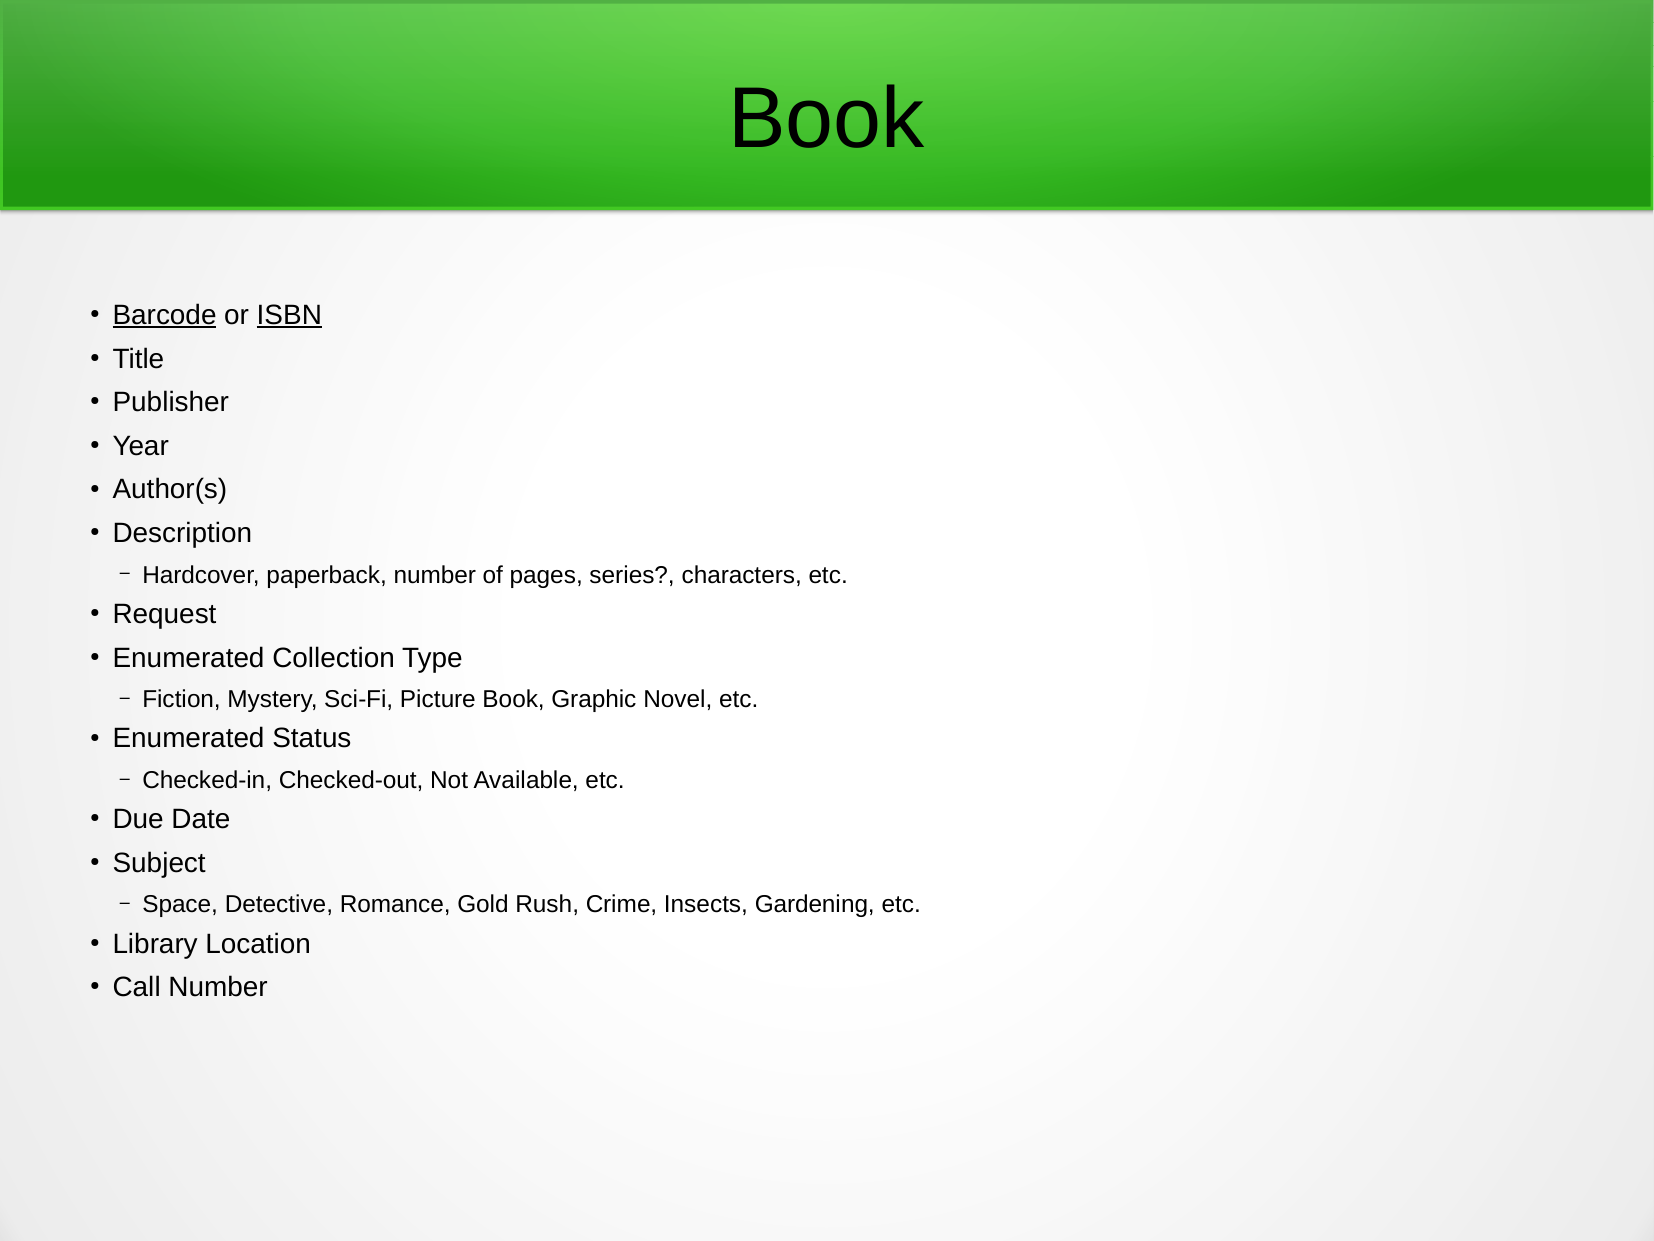

# Book
Barcode or ISBN
Title
Publisher
Year
Author(s)
Description
Hardcover, paperback, number of pages, series?, characters, etc.
Request
Enumerated Collection Type
Fiction, Mystery, Sci-Fi, Picture Book, Graphic Novel, etc.
Enumerated Status
Checked-in, Checked-out, Not Available, etc.
Due Date
Subject
Space, Detective, Romance, Gold Rush, Crime, Insects, Gardening, etc.
Library Location
Call Number